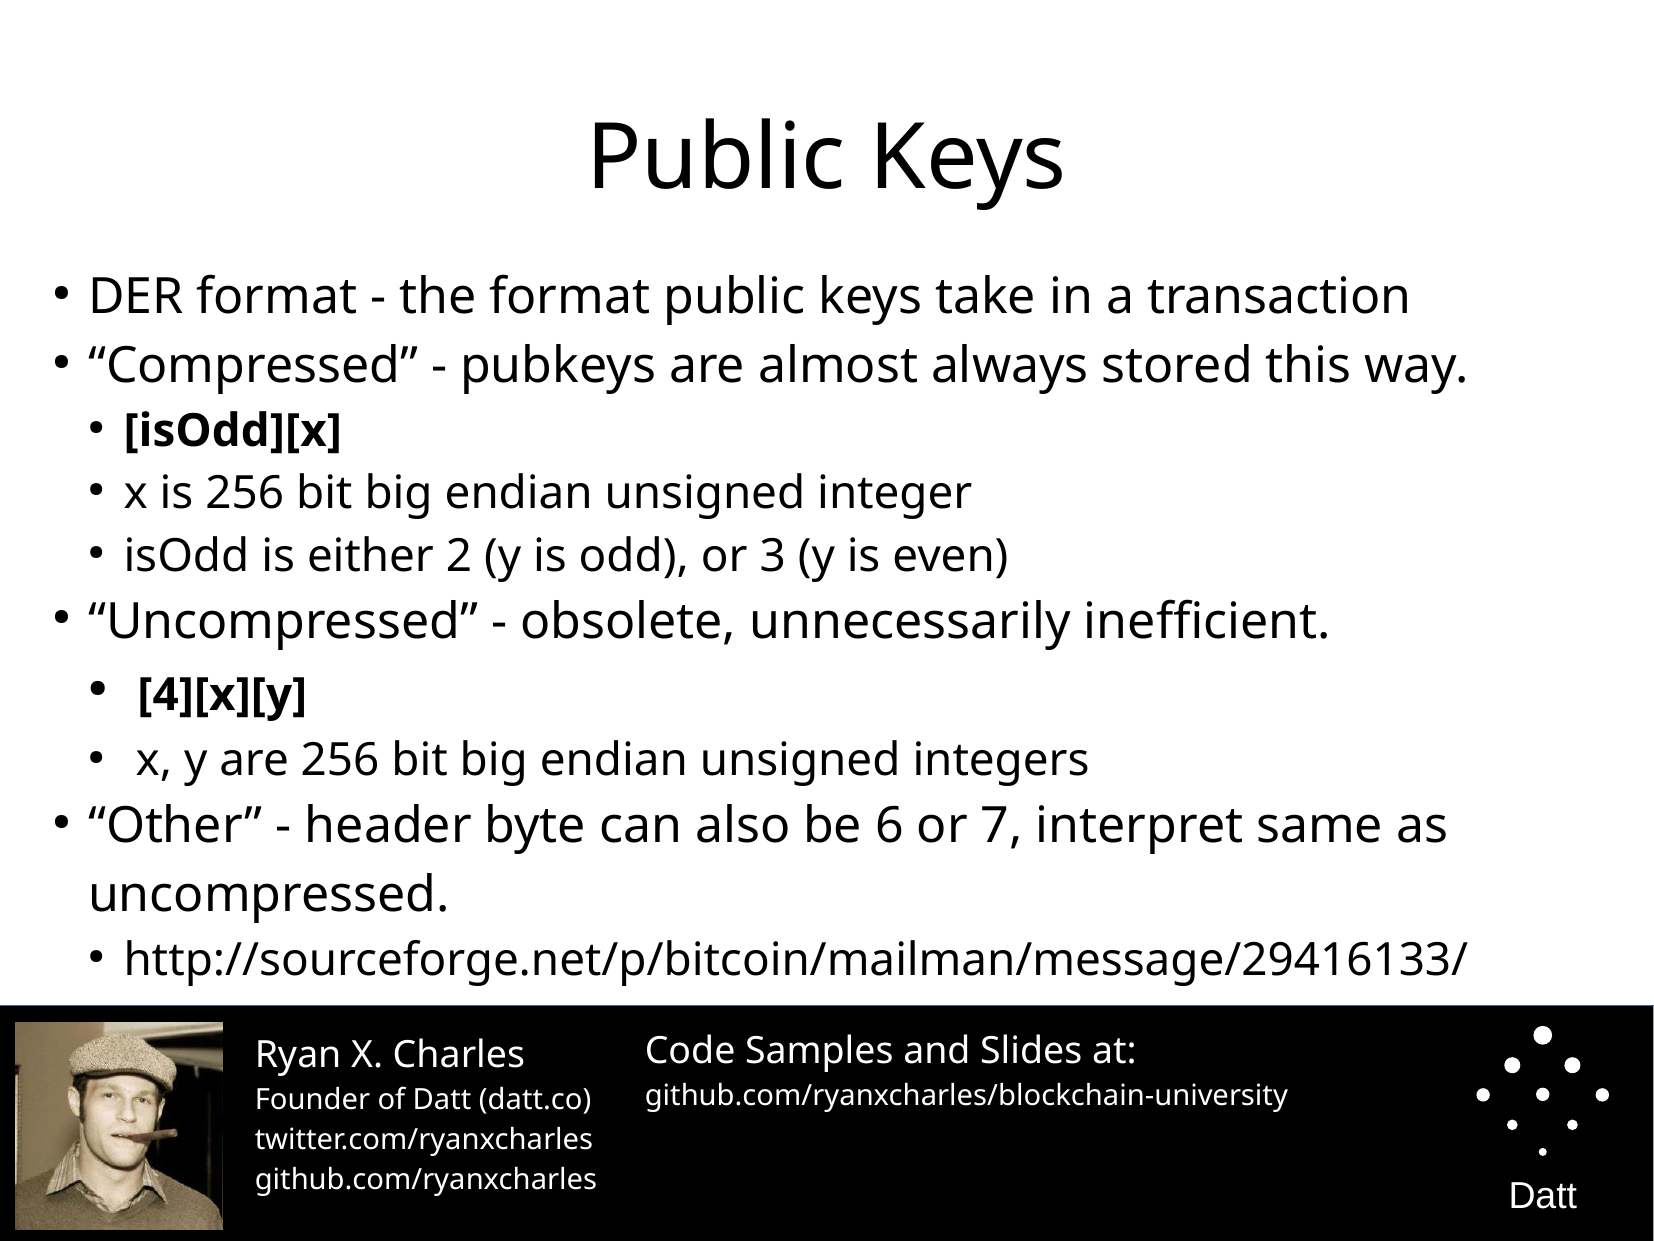

# Public Keys
DER format - the format public keys take in a transaction
“Compressed” - pubkeys are almost always stored this way.
[isOdd][x]
x is 256 bit big endian unsigned integer
isOdd is either 2 (y is odd), or 3 (y is even)
“Uncompressed” - obsolete, unnecessarily inefficient.
 [4][x][y]
 x, y are 256 bit big endian unsigned integers
“Other” - header byte can also be 6 or 7, interpret same as uncompressed.
http://sourceforge.net/p/bitcoin/mailman/message/29416133/
Code Samples and Slides at:
github.com/ryanxcharles/blockchain-university
Ryan X. Charles
Founder of Datt (datt.co)
twitter.com/ryanxcharles
github.com/ryanxcharles
Datt